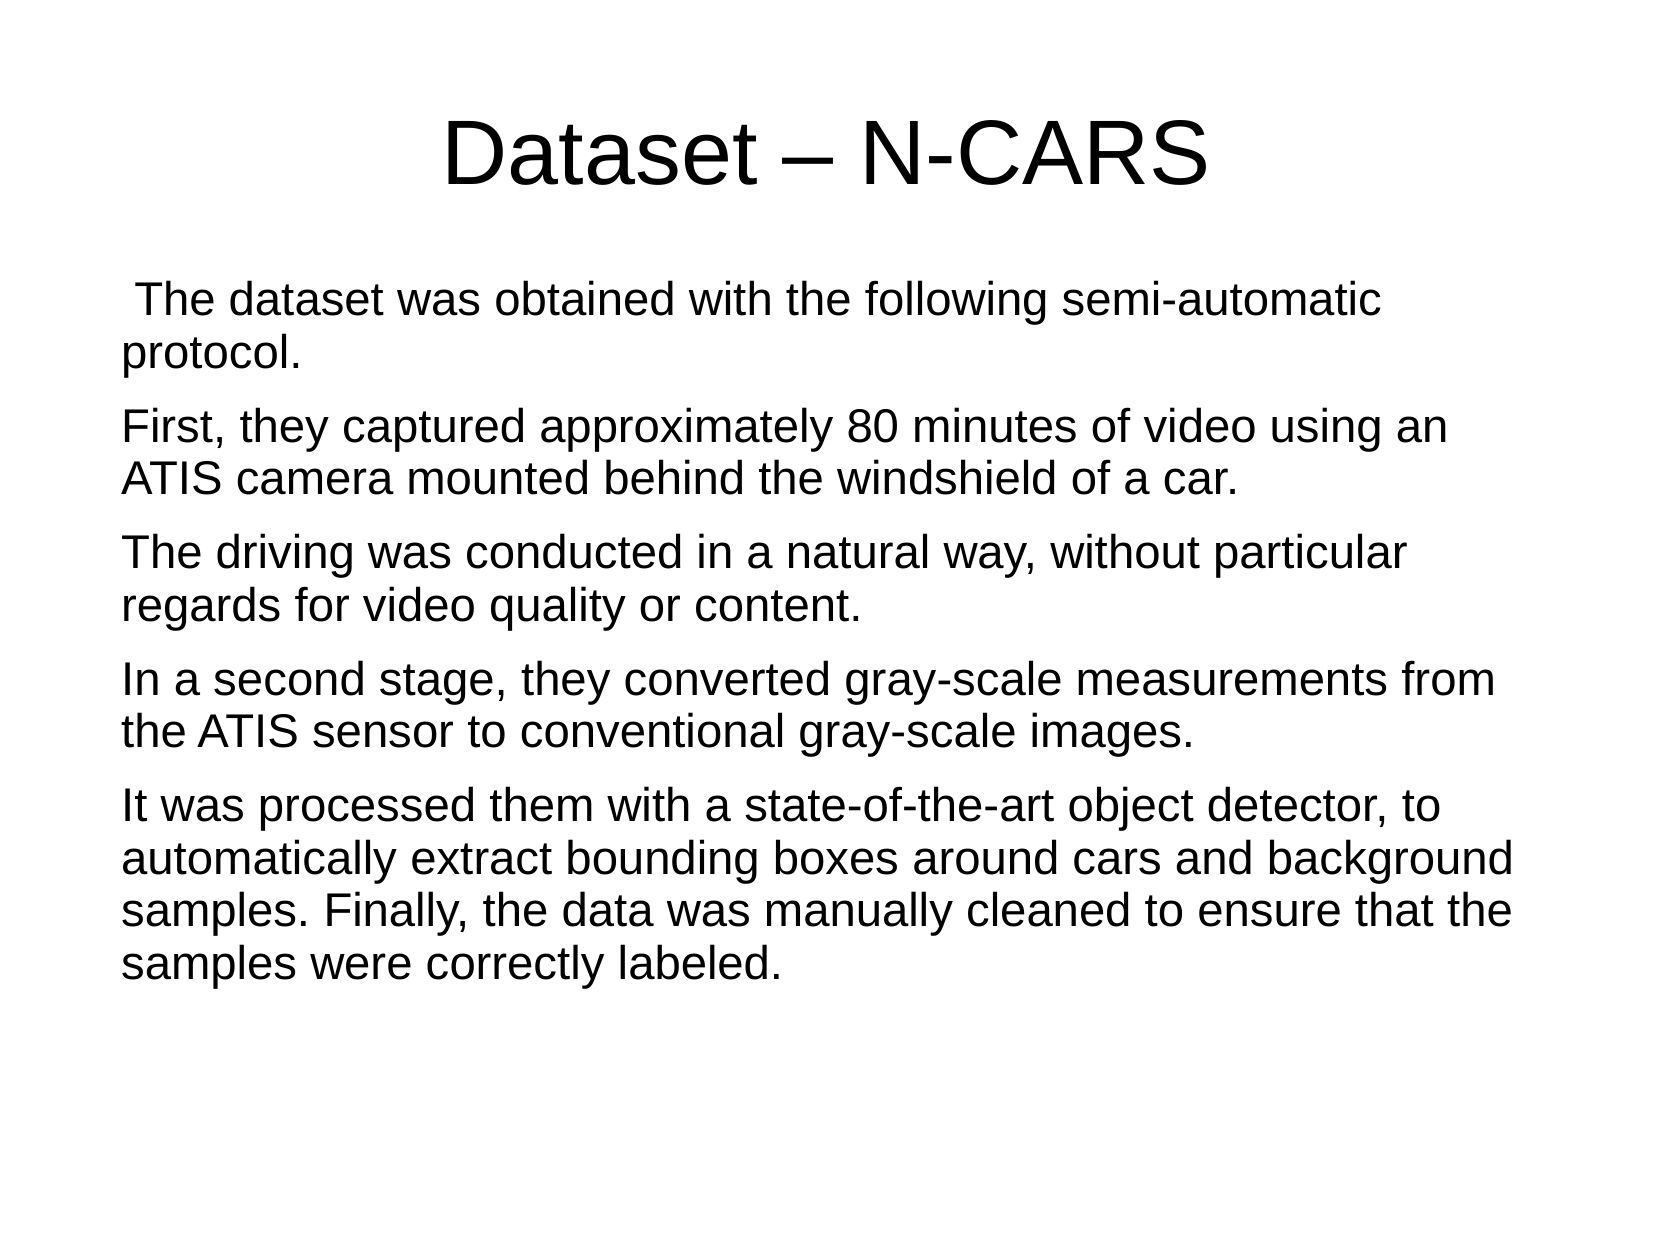

# Dataset – N-CARS
 The dataset was obtained with the following semi-automatic protocol.
First, they captured approximately 80 minutes of video using an ATIS camera mounted behind the windshield of a car.
The driving was conducted in a natural way, without particular regards for video quality or content.
In a second stage, they converted gray-scale measurements from the ATIS sensor to conventional gray-scale images.
It was processed them with a state-of-the-art object detector, to automatically extract bounding boxes around cars and background samples. Finally, the data was manually cleaned to ensure that the samples were correctly labeled.